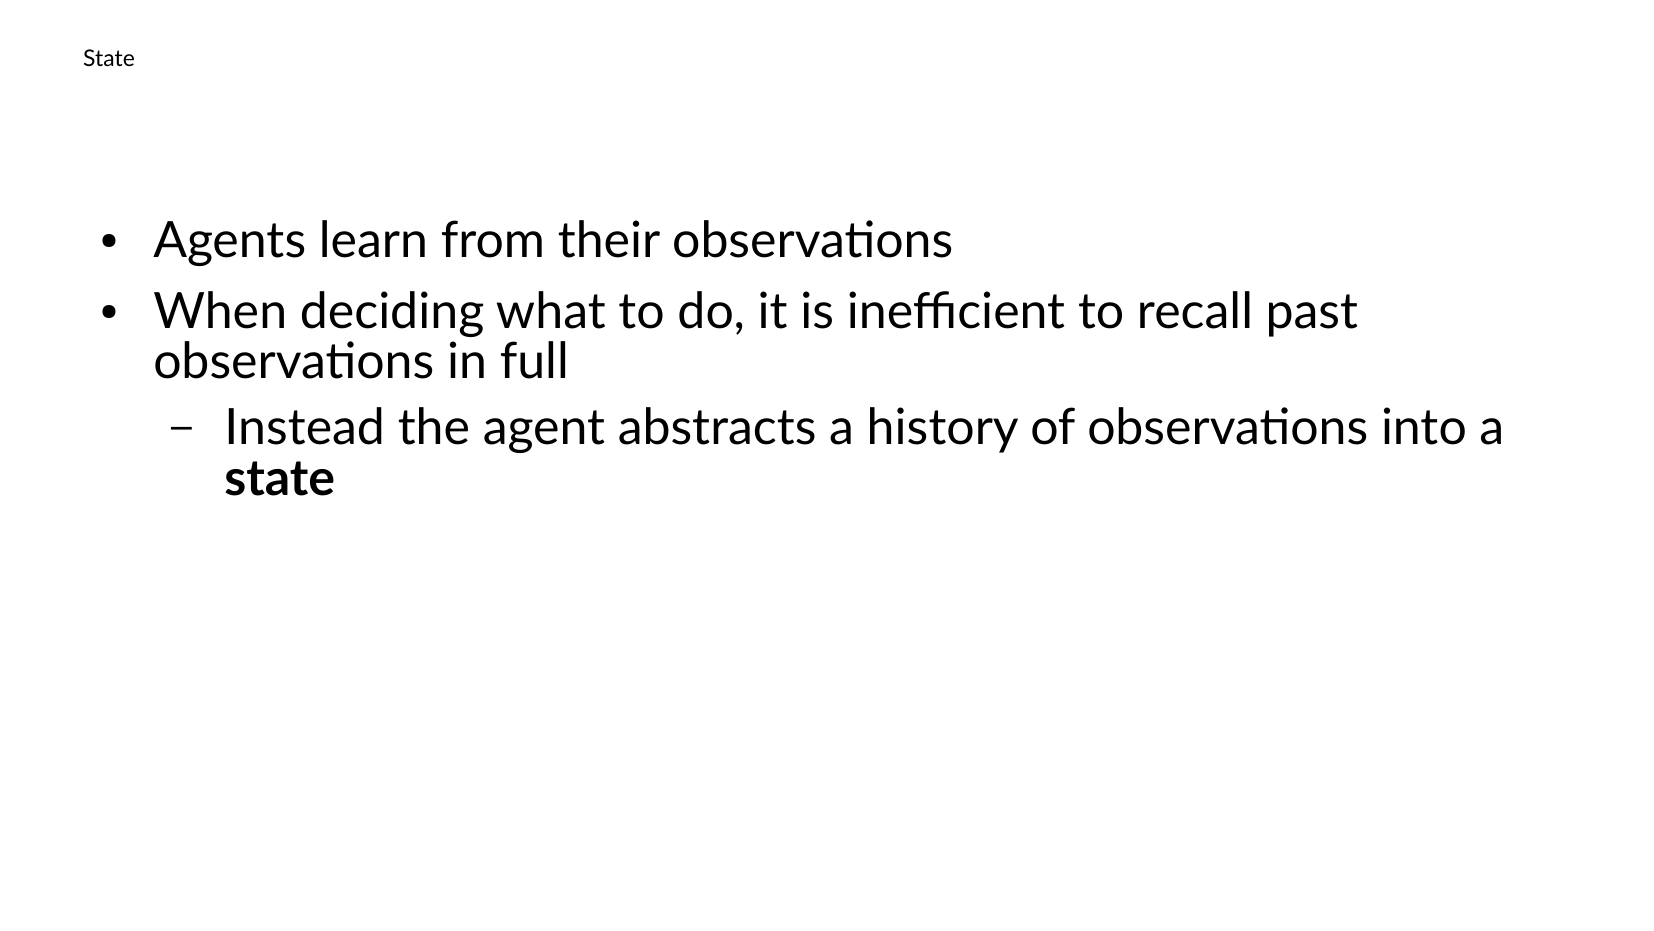

# State
Agents learn from their observations
When deciding what to do, it is inefficient to recall past observations in full
Instead the agent abstracts a history of observations into a state